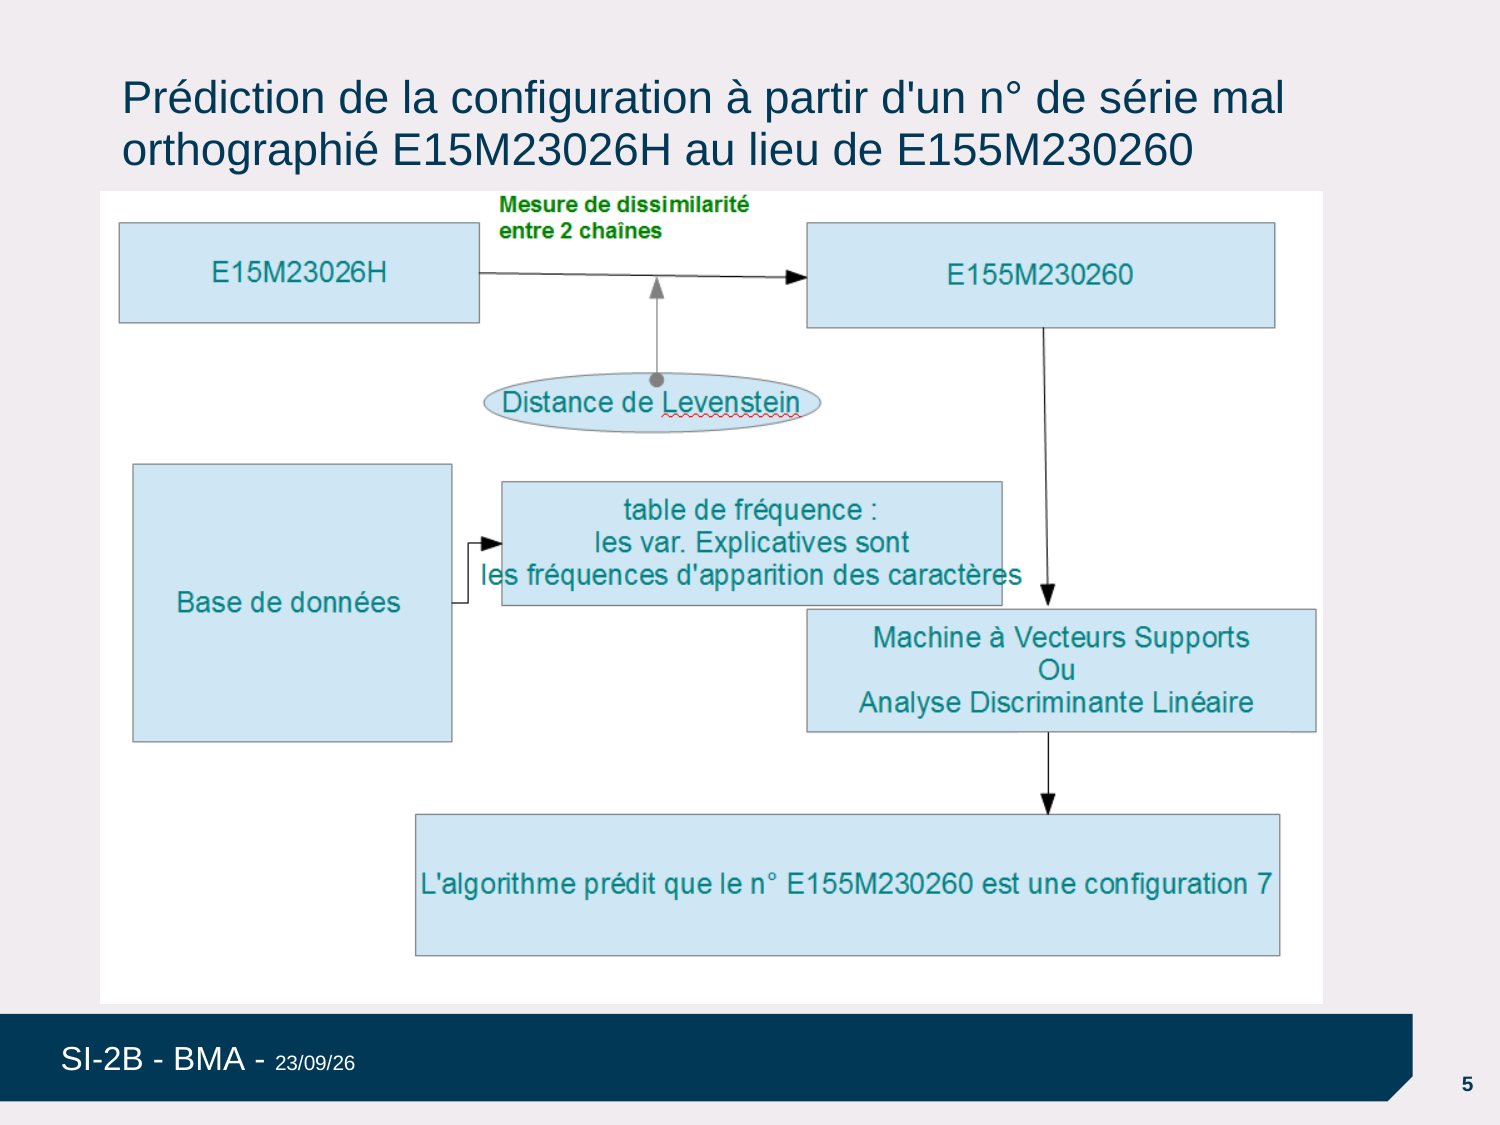

# Prédiction de la configuration à partir d'un n° de série mal orthographié E15M23026H au lieu de E155M230260